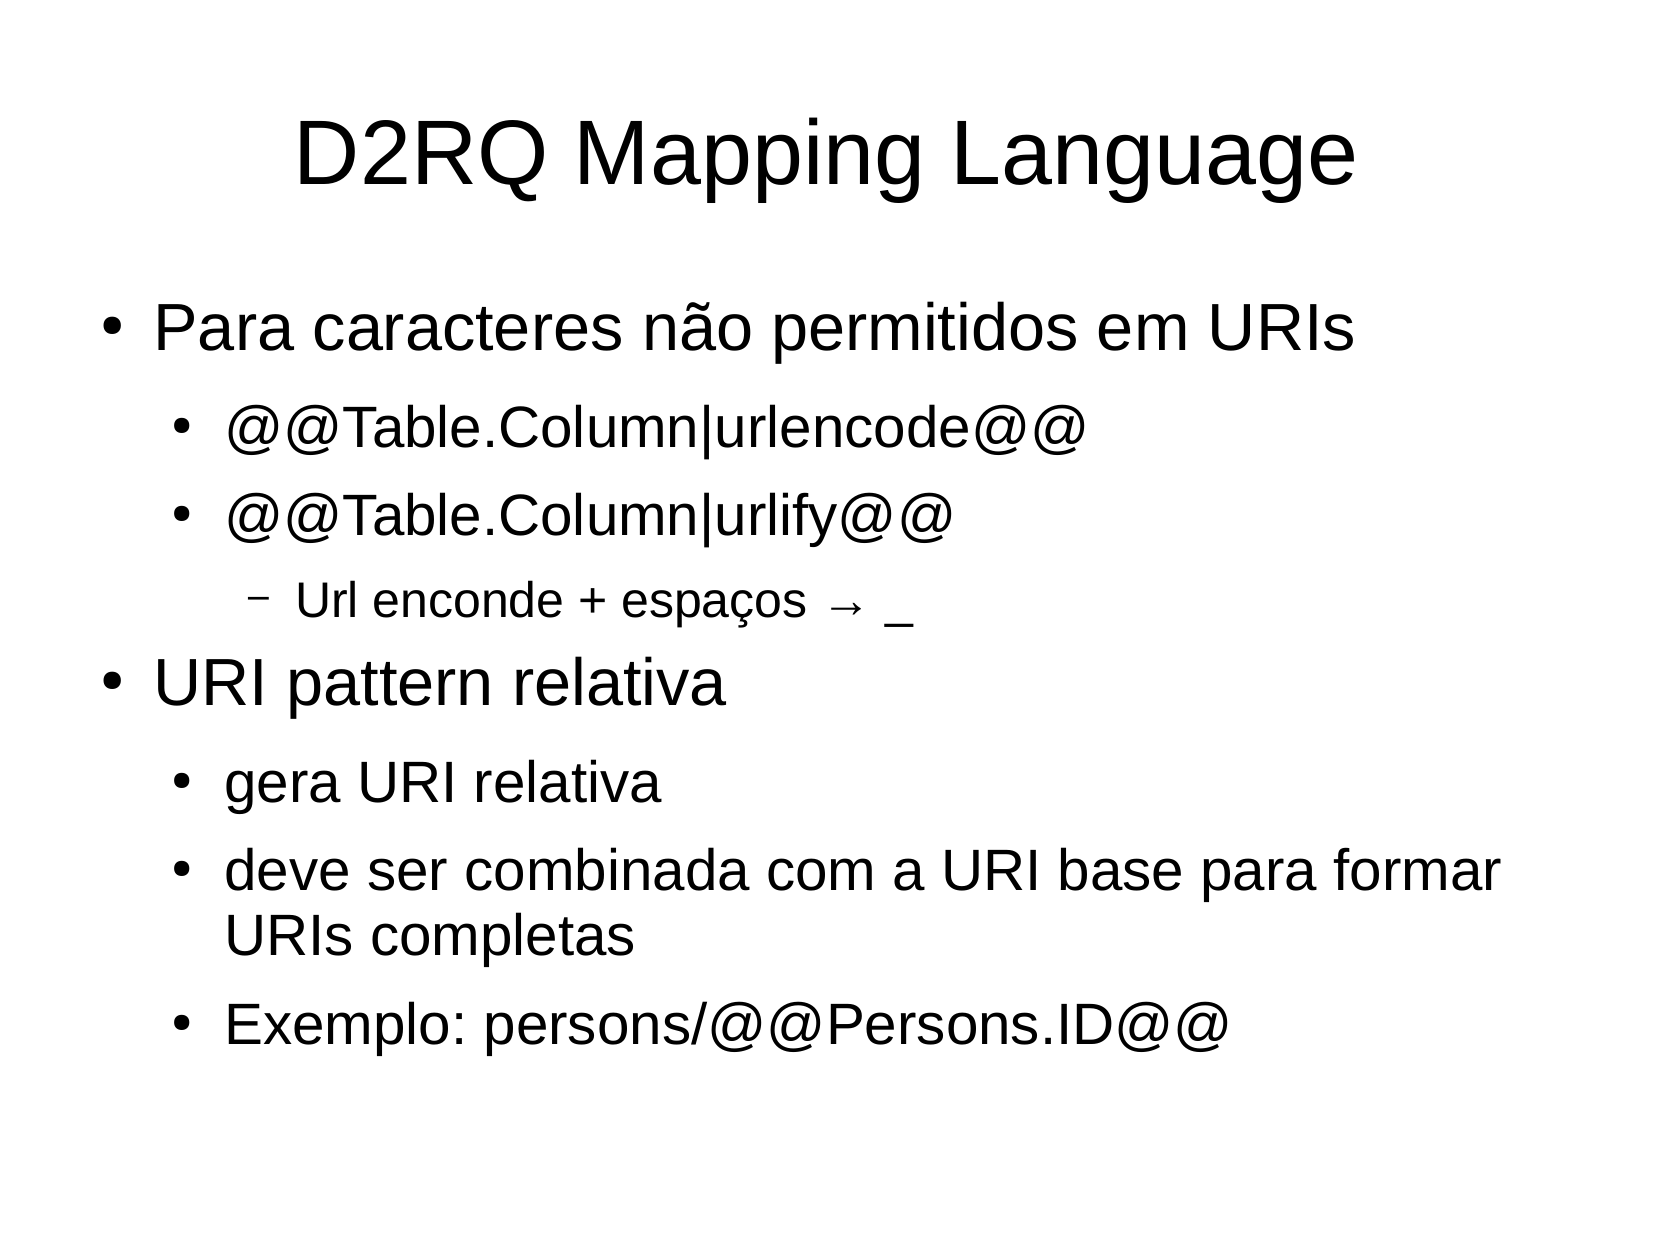

# D2RQ Mapping Language
Para caracteres não permitidos em URIs
@@Table.Column|urlencode@@
@@Table.Column|urlify@@
Url enconde + espaços → _
URI pattern relativa
gera URI relativa
deve ser combinada com a URI base para formar URIs completas
Exemplo: persons/@@Persons.ID@@